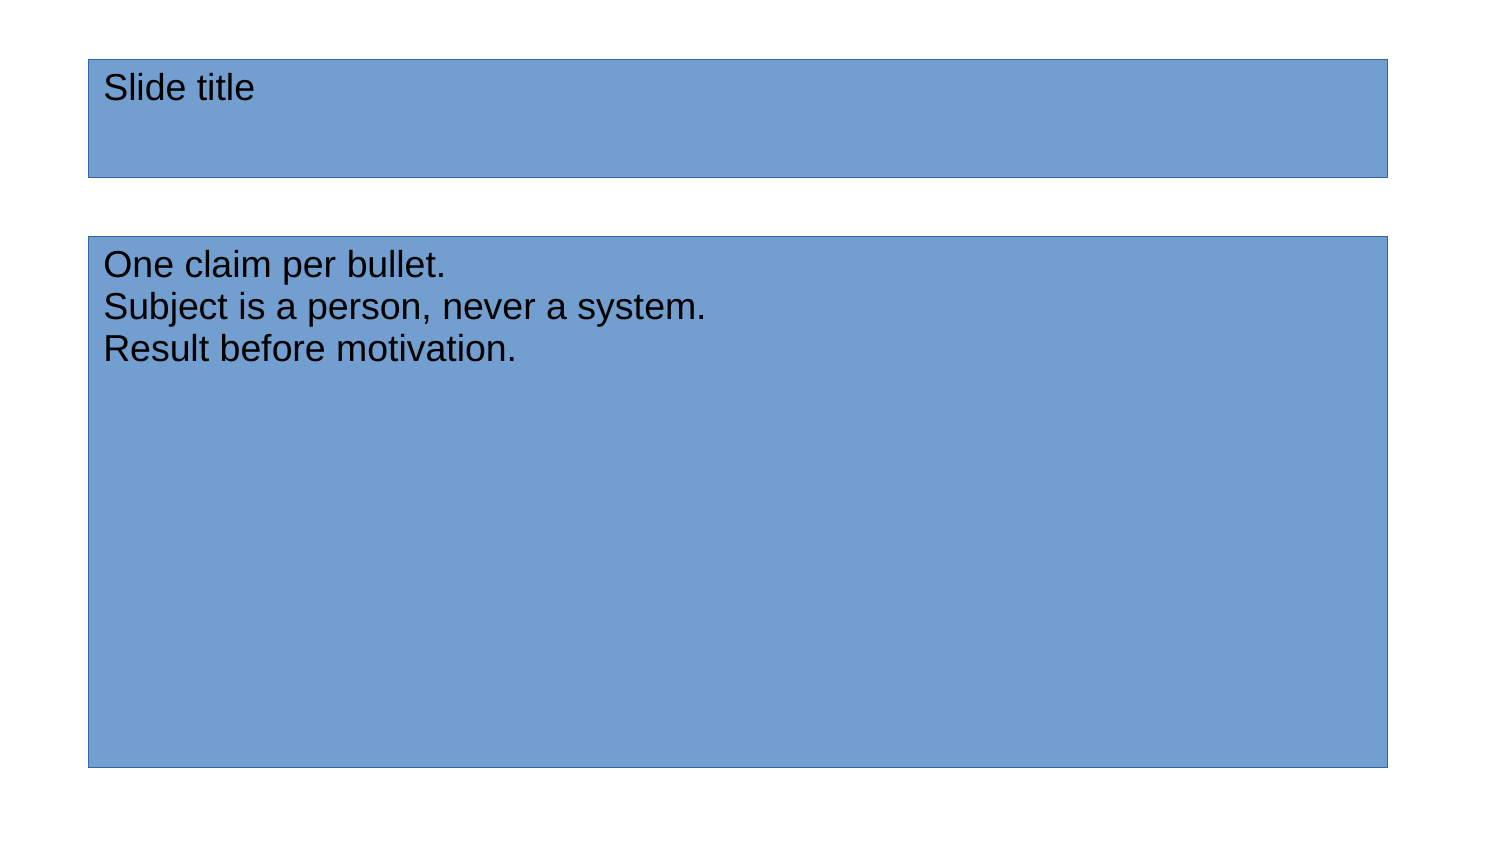

Slide title
One claim per bullet.
Subject is a person, never a system.
Result before motivation.